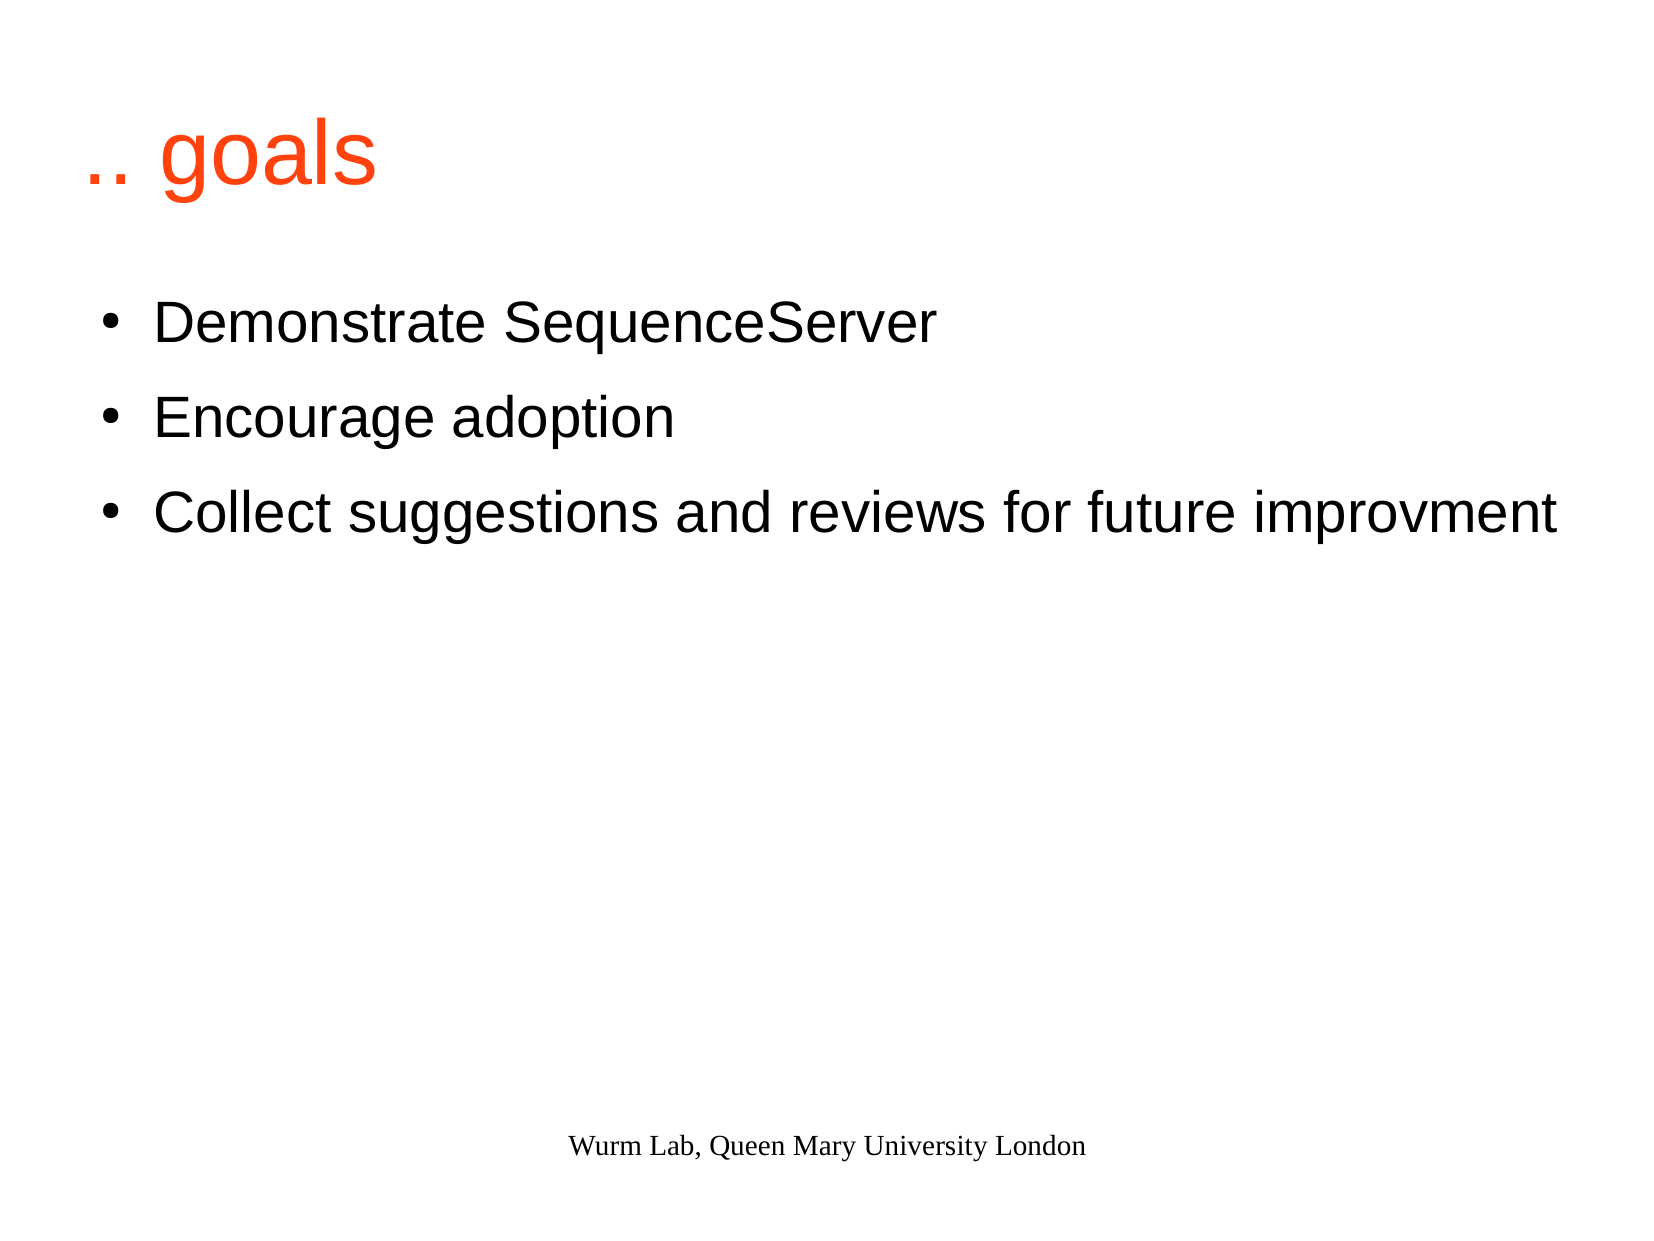

# .. goals
Demonstrate SequenceServer
Encourage adoption
Collect suggestions and reviews for future improvment
Wurm Lab, Queen Mary University London